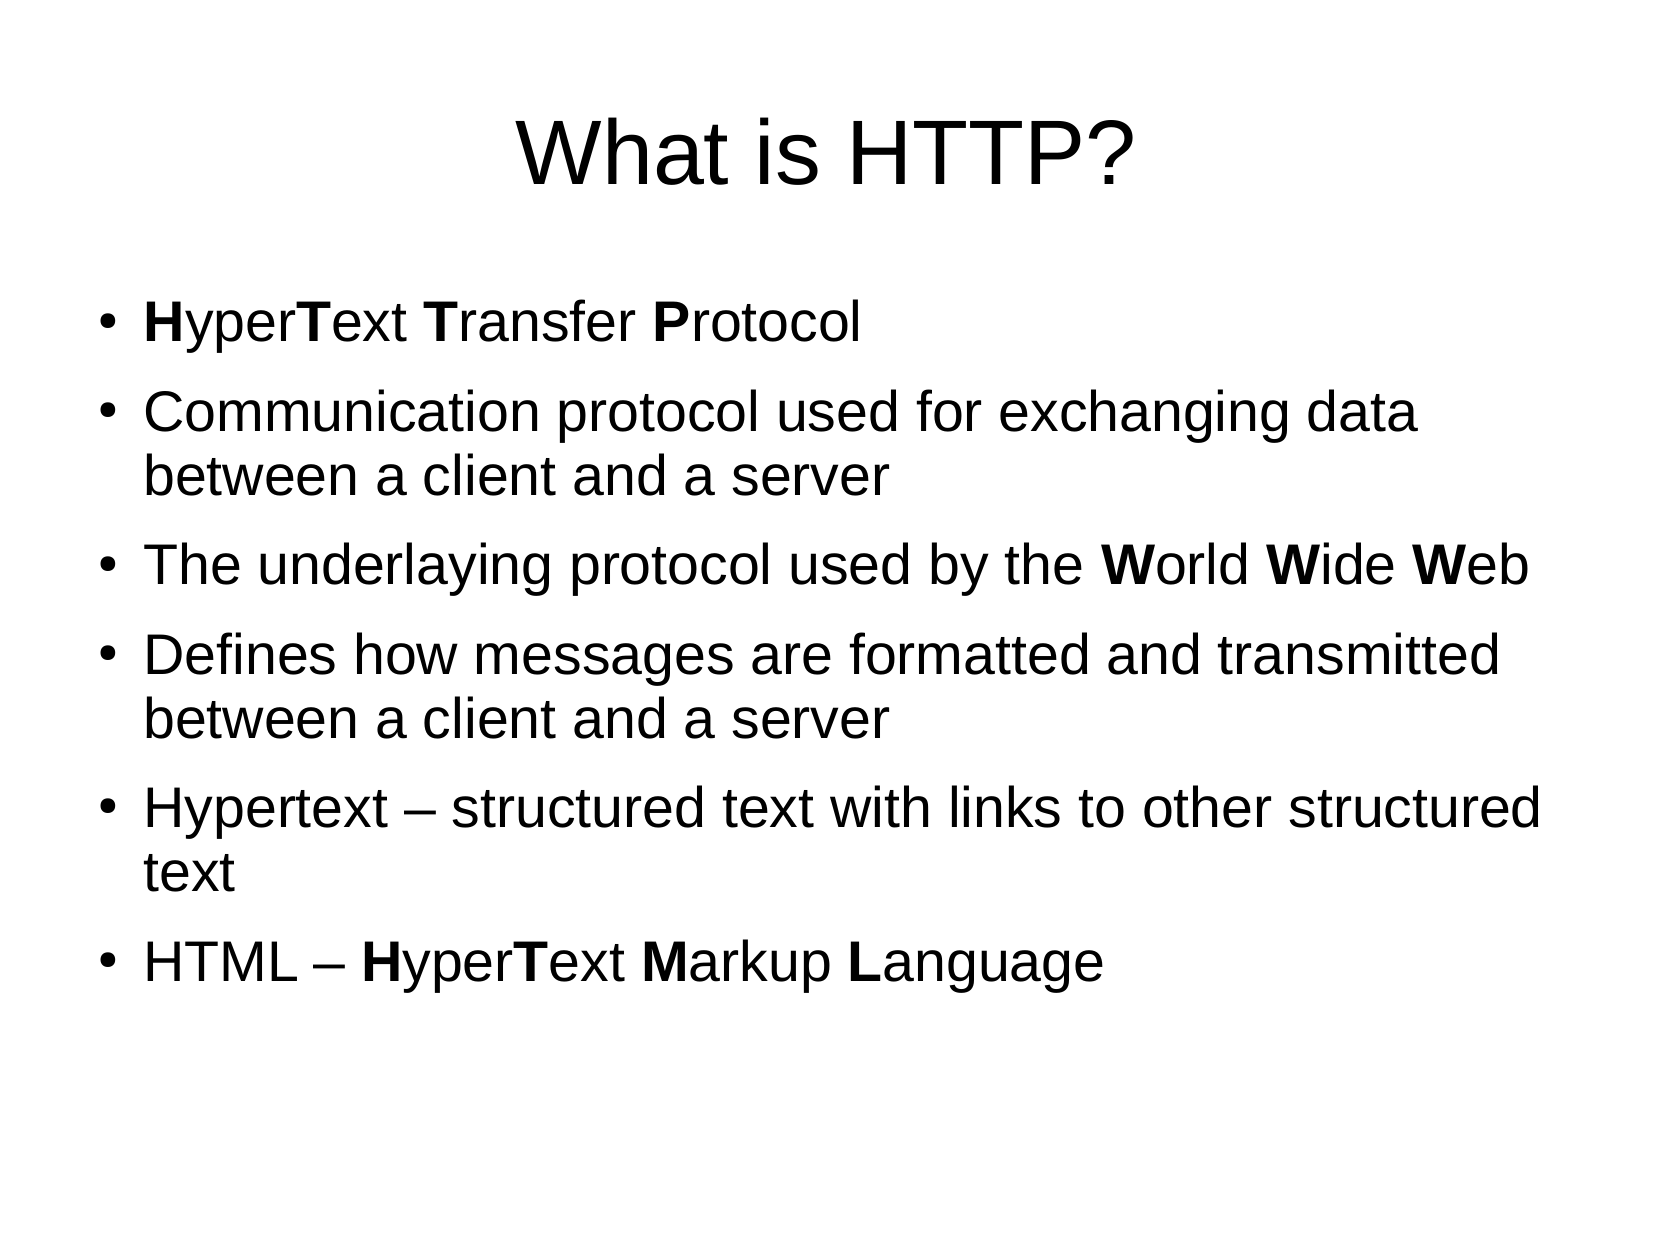

# What is HTTP?
HyperText Transfer Protocol
Communication protocol used for exchanging data between a client and a server
The underlaying protocol used by the World Wide Web
Defines how messages are formatted and transmitted between a client and a server
Hypertext – structured text with links to other structured text
HTML – HyperText Markup Language